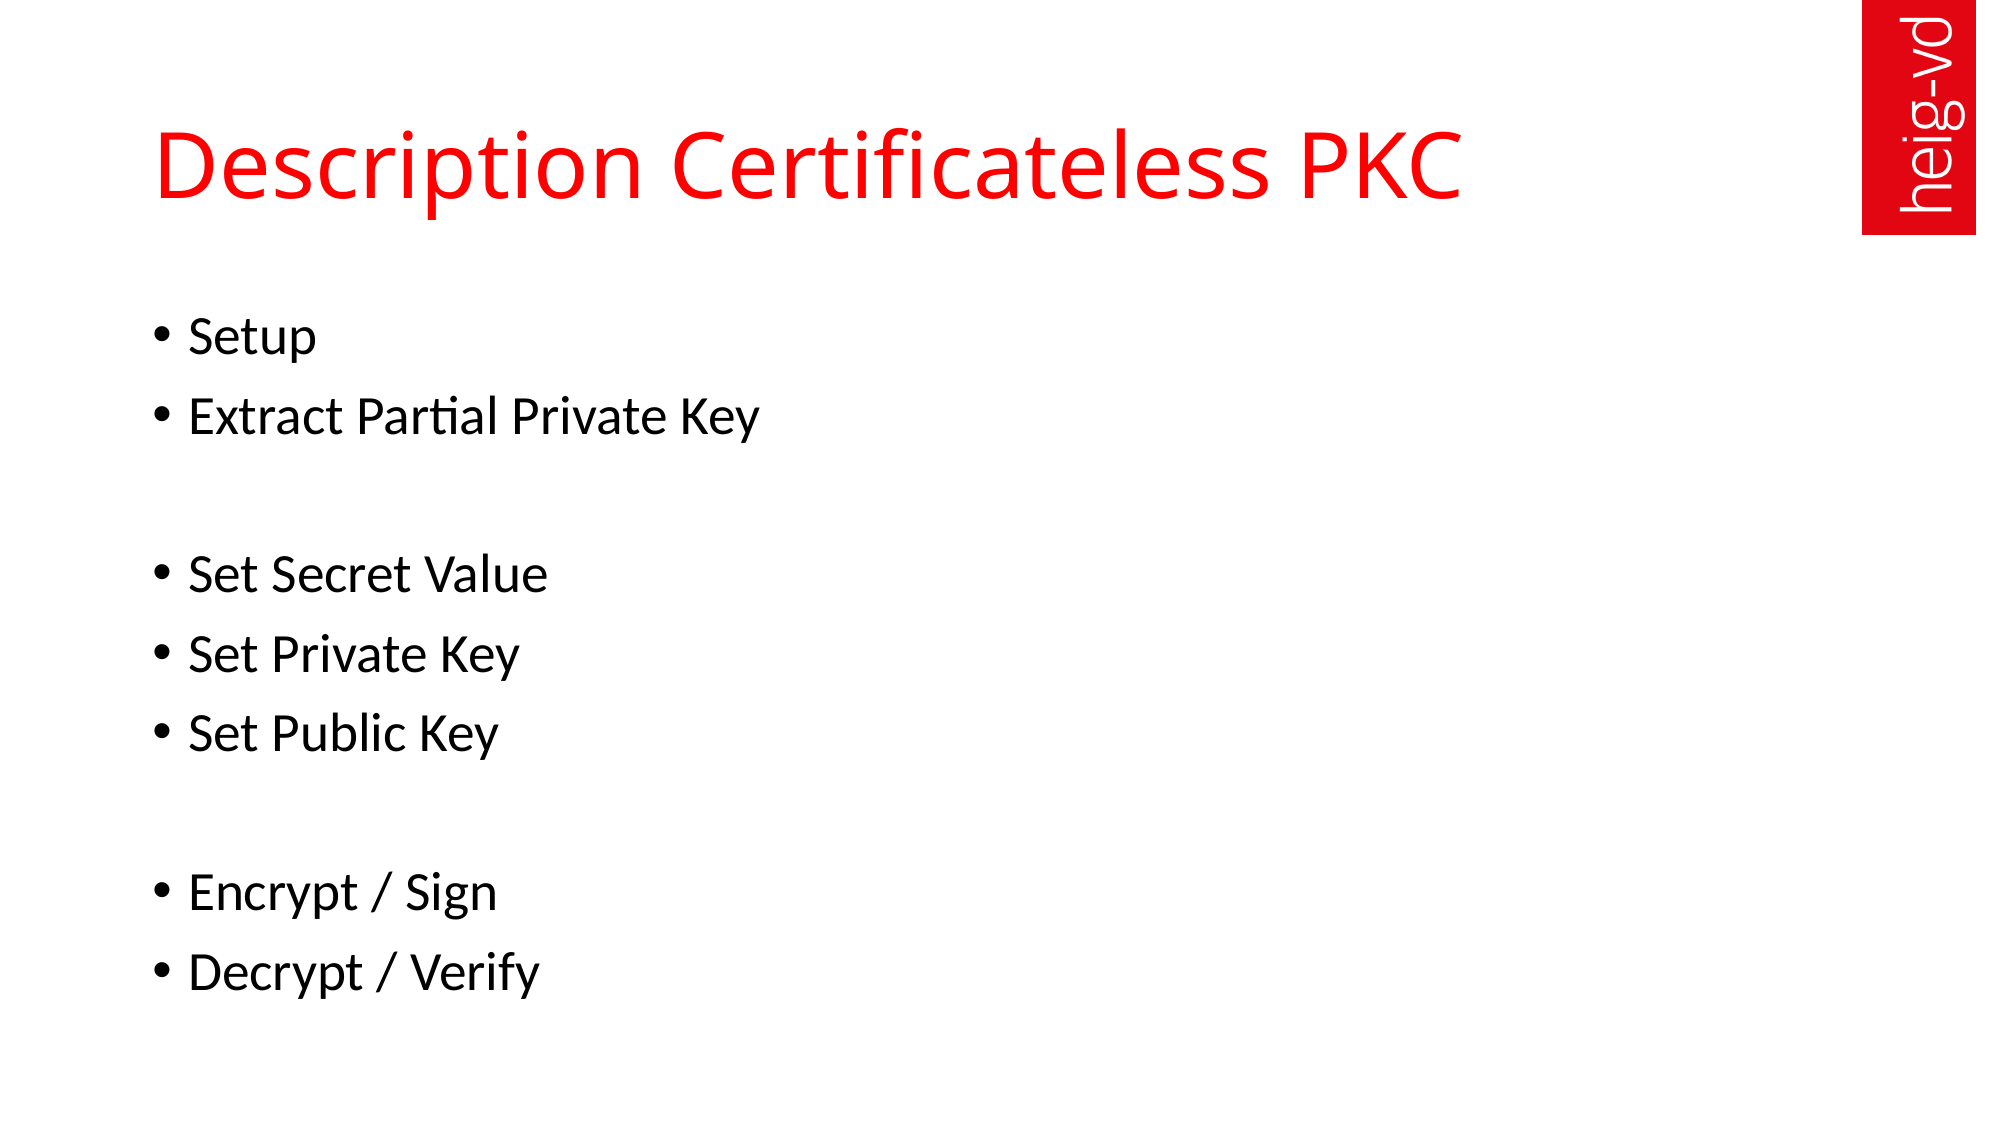

# Description Certificateless PKC
Setup
Extract Partial Private Key
Set Secret Value
Set Private Key
Set Public Key
Encrypt / Sign
Decrypt / Verify